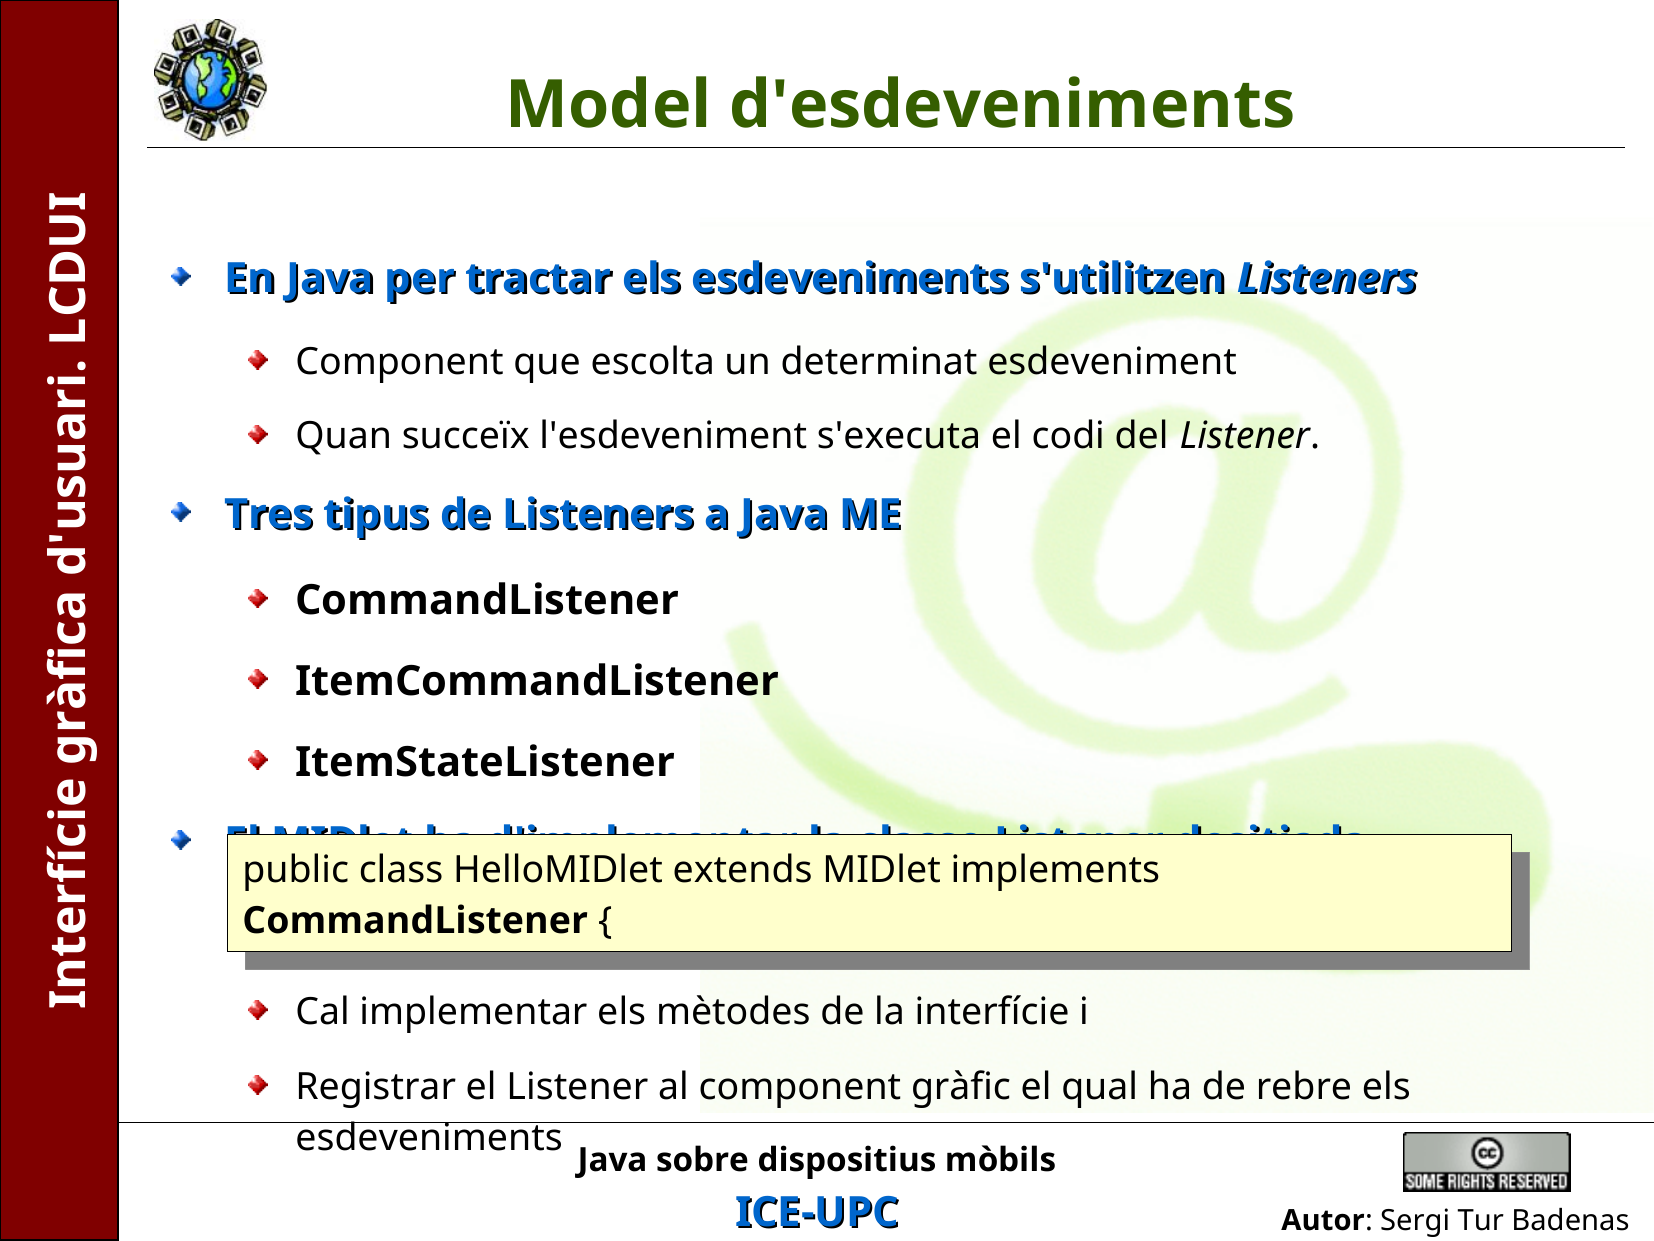

# Model d'esdeveniments
En Java per tractar els esdeveniments s'utilitzen Listeners
Component que escolta un determinat esdeveniment
Quan succeïx l'esdeveniment s'executa el codi del Listener.
Tres tipus de Listeners a Java ME
CommandListener
ItemCommandListener
ItemStateListener
El MIDlet ha d'implementar la classe Listener desitjada
Cal implementar els mètodes de la interfície i
Registrar el Listener al component gràfic el qual ha de rebre els esdeveniments
public class HelloMIDlet extends MIDlet implements CommandListener {